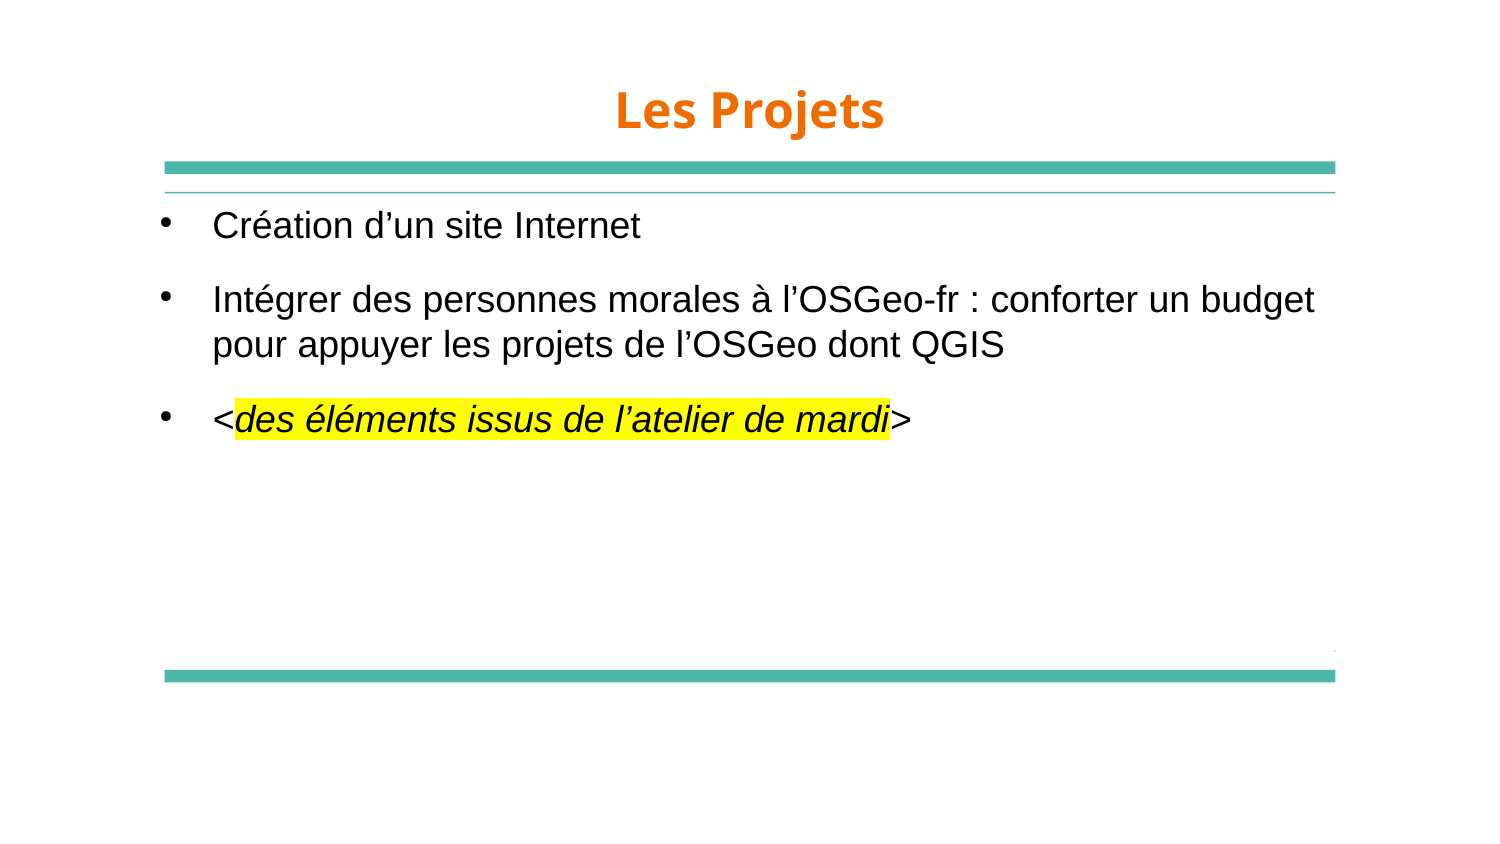

Les Projets
# Création d’un site Internet
Intégrer des personnes morales à l’OSGeo-fr : conforter un budget pour appuyer les projets de l’OSGeo dont QGIS
<des éléments issus de l’atelier de mardi>